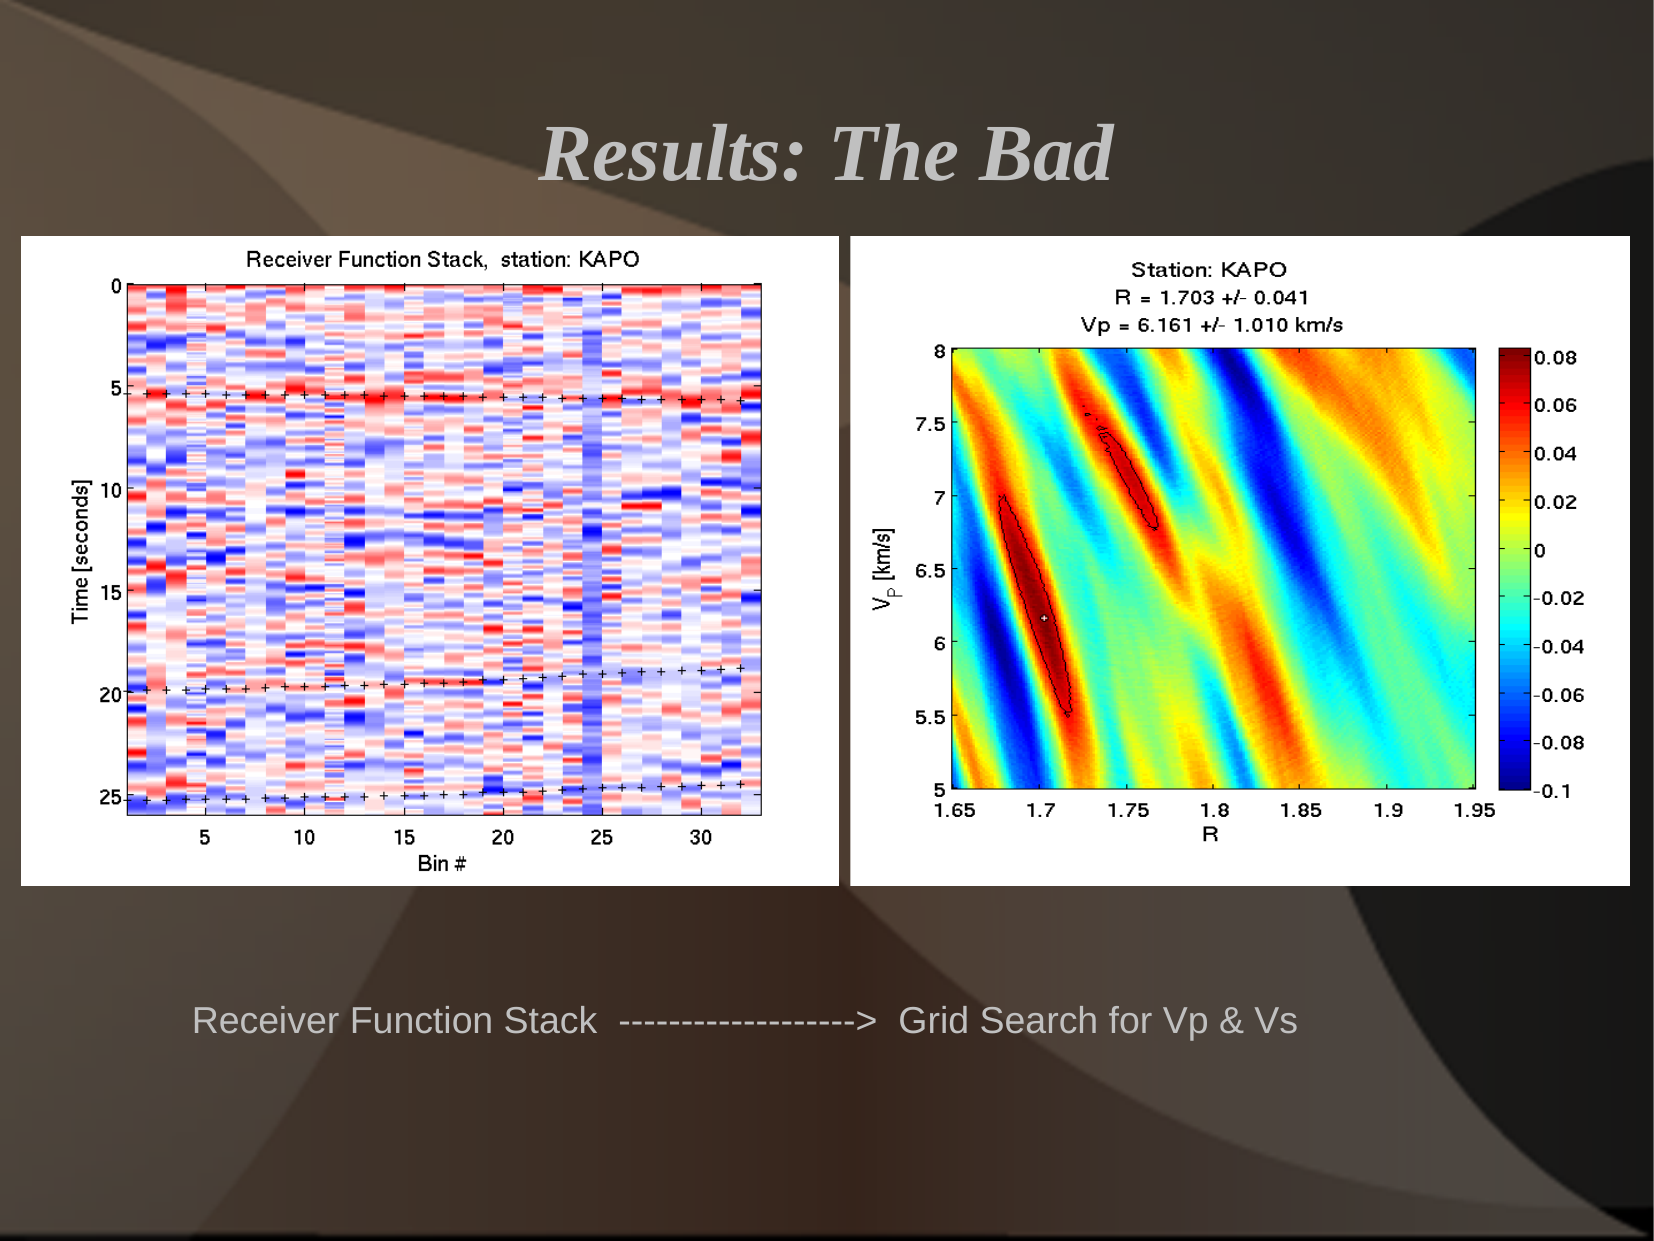

# Results: The Bad
Receiver Function Stack -------------------> Grid Search for Vp & Vs